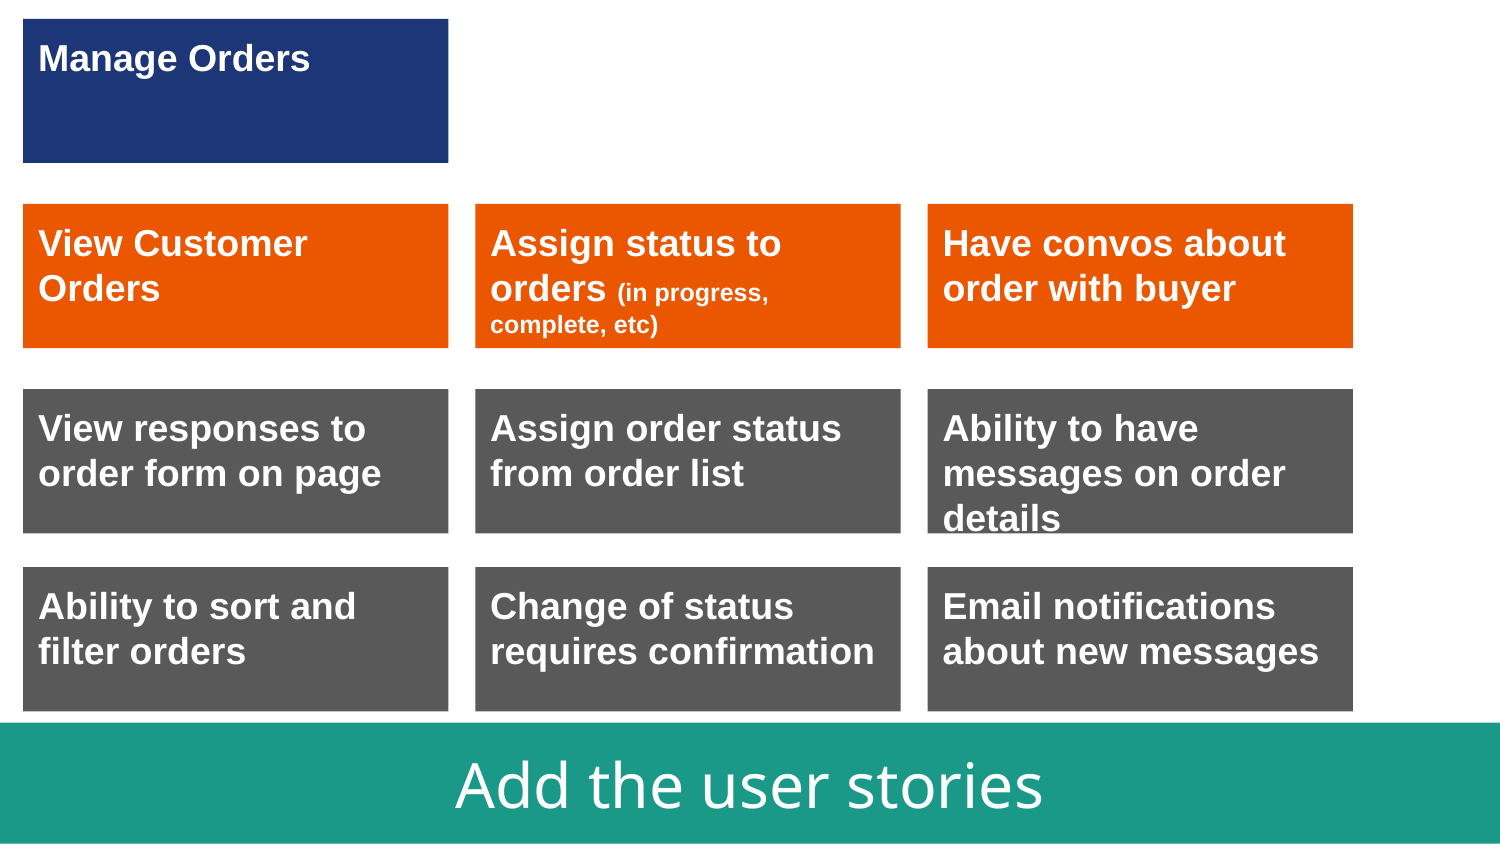

Manage Orders
View Customer Orders
Assign status to orders (in progress, complete, etc)
Have convos about order with buyer
View responses to order form on page
Assign order status from order list
Ability to have messages on order details
Ability to sort and filter orders
Change of status requires confirmation
Email notifications about new messages
# Add your User Storie
Add the user stories